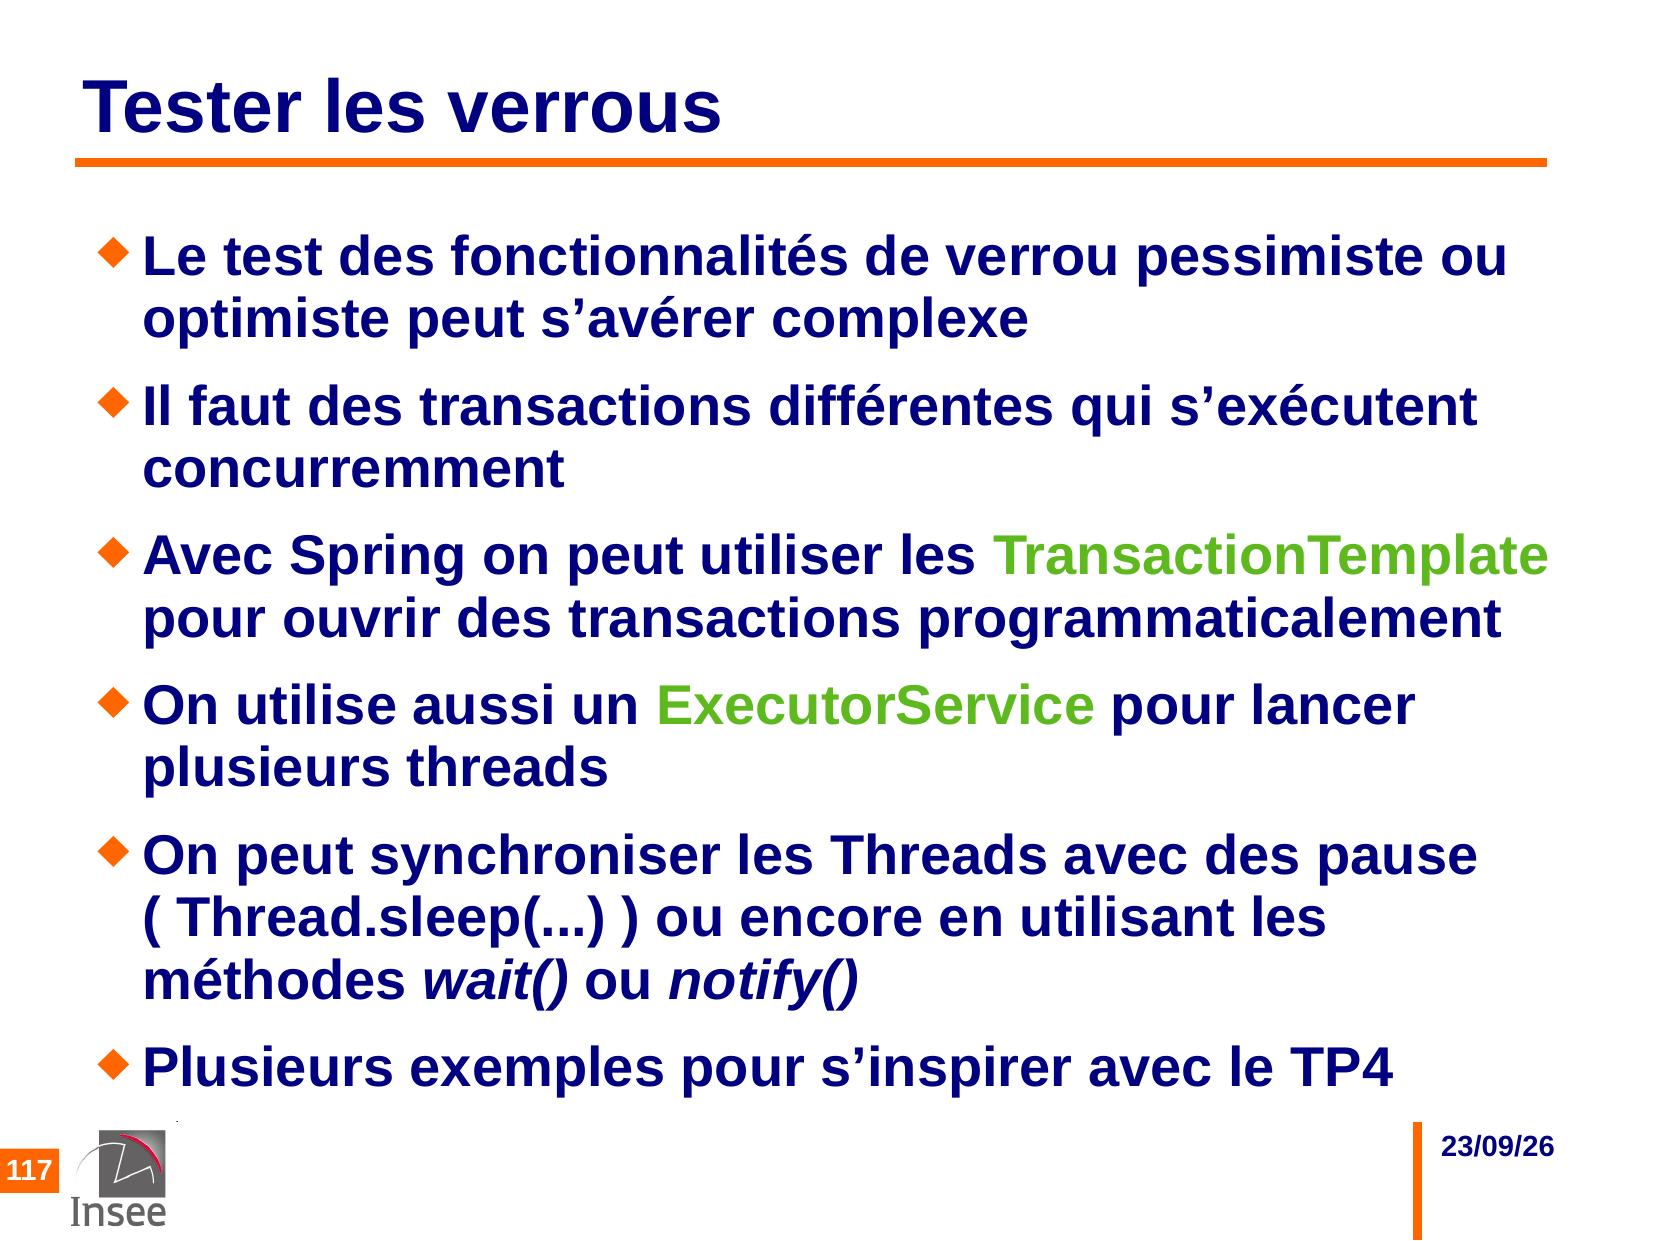

# Tester les verrous
Le test des fonctionnalités de verrou pessimiste ou optimiste peut s’avérer complexe
Il faut des transactions différentes qui s’exécutent concurremment
Avec Spring on peut utiliser les TransactionTemplate pour ouvrir des transactions programmaticalement
On utilise aussi un ExecutorService pour lancer plusieurs threads
On peut synchroniser les Threads avec des pause ( Thread.sleep(...) ) ou encore en utilisant les méthodes wait() ou notify()
Plusieurs exemples pour s’inspirer avec le TP4
117